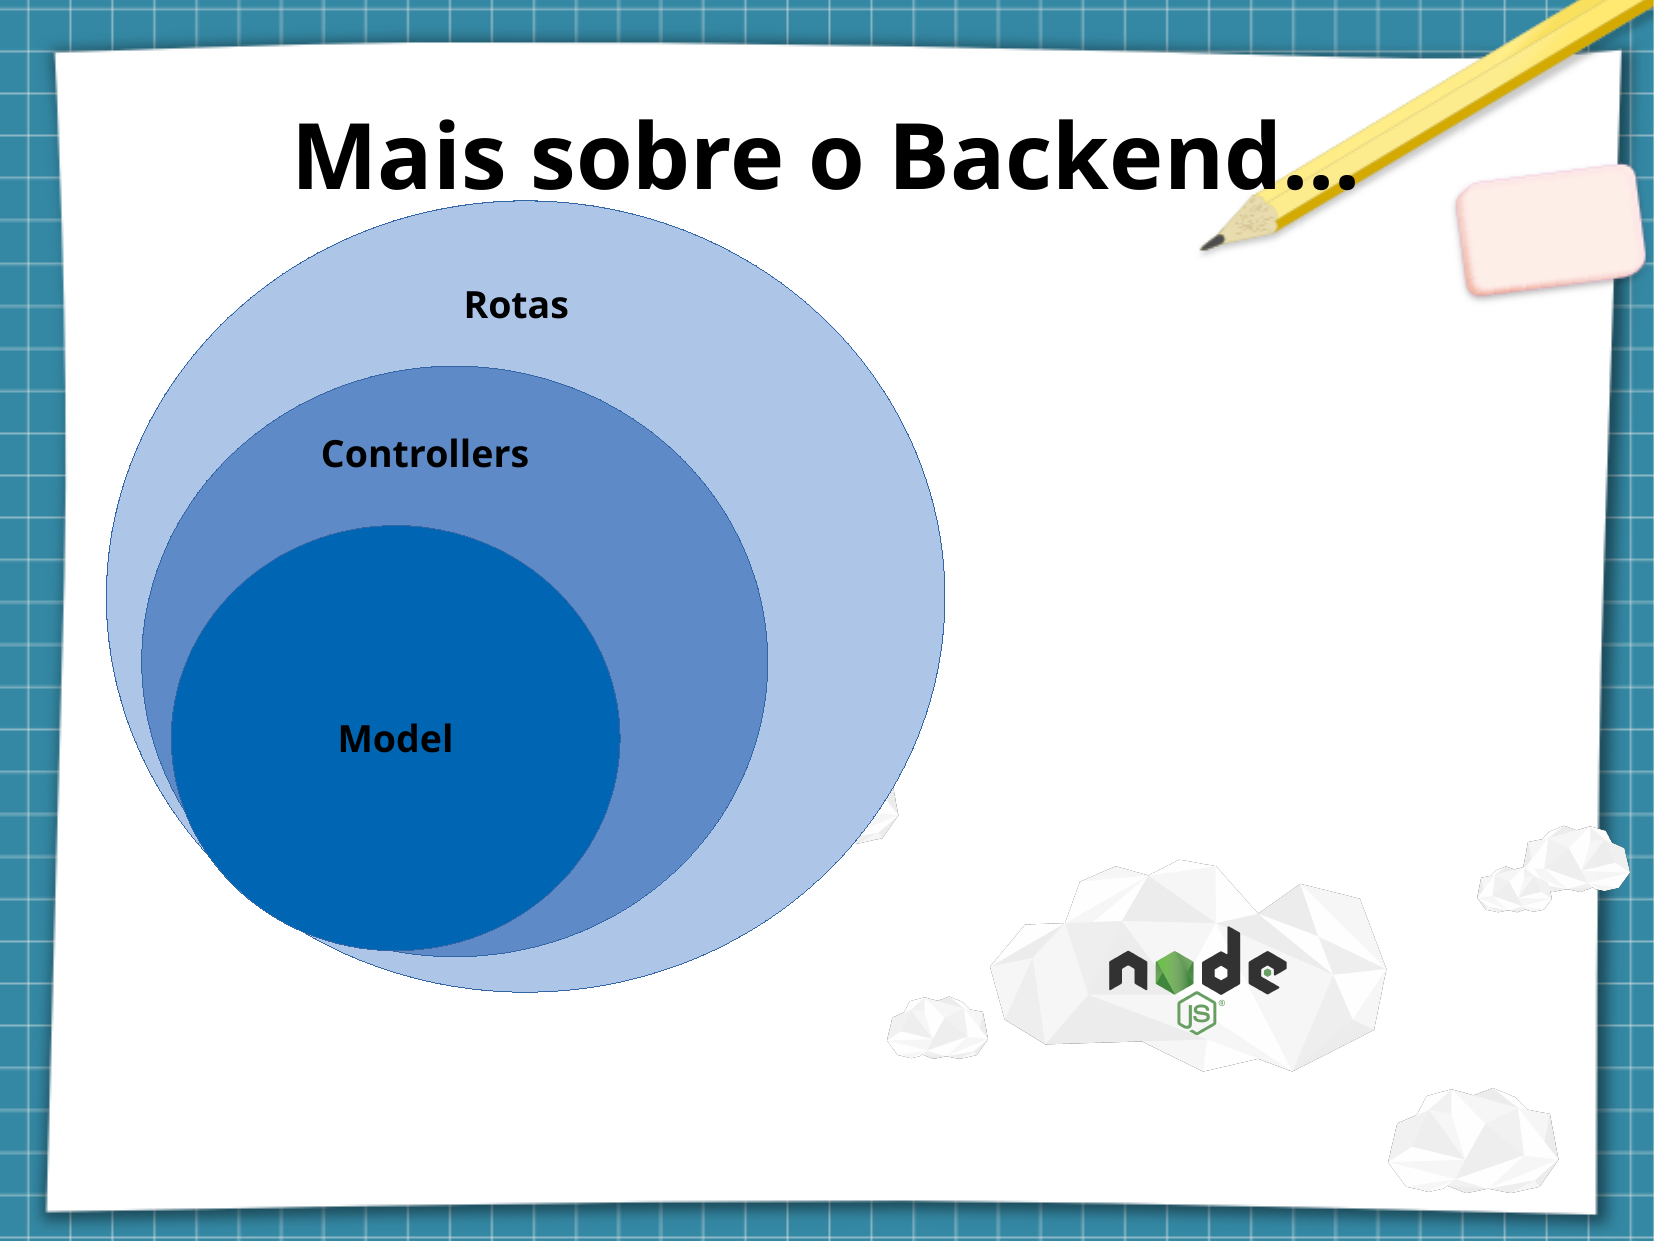

# Mais sobre o Backend...
Rotas
Controllers
Model